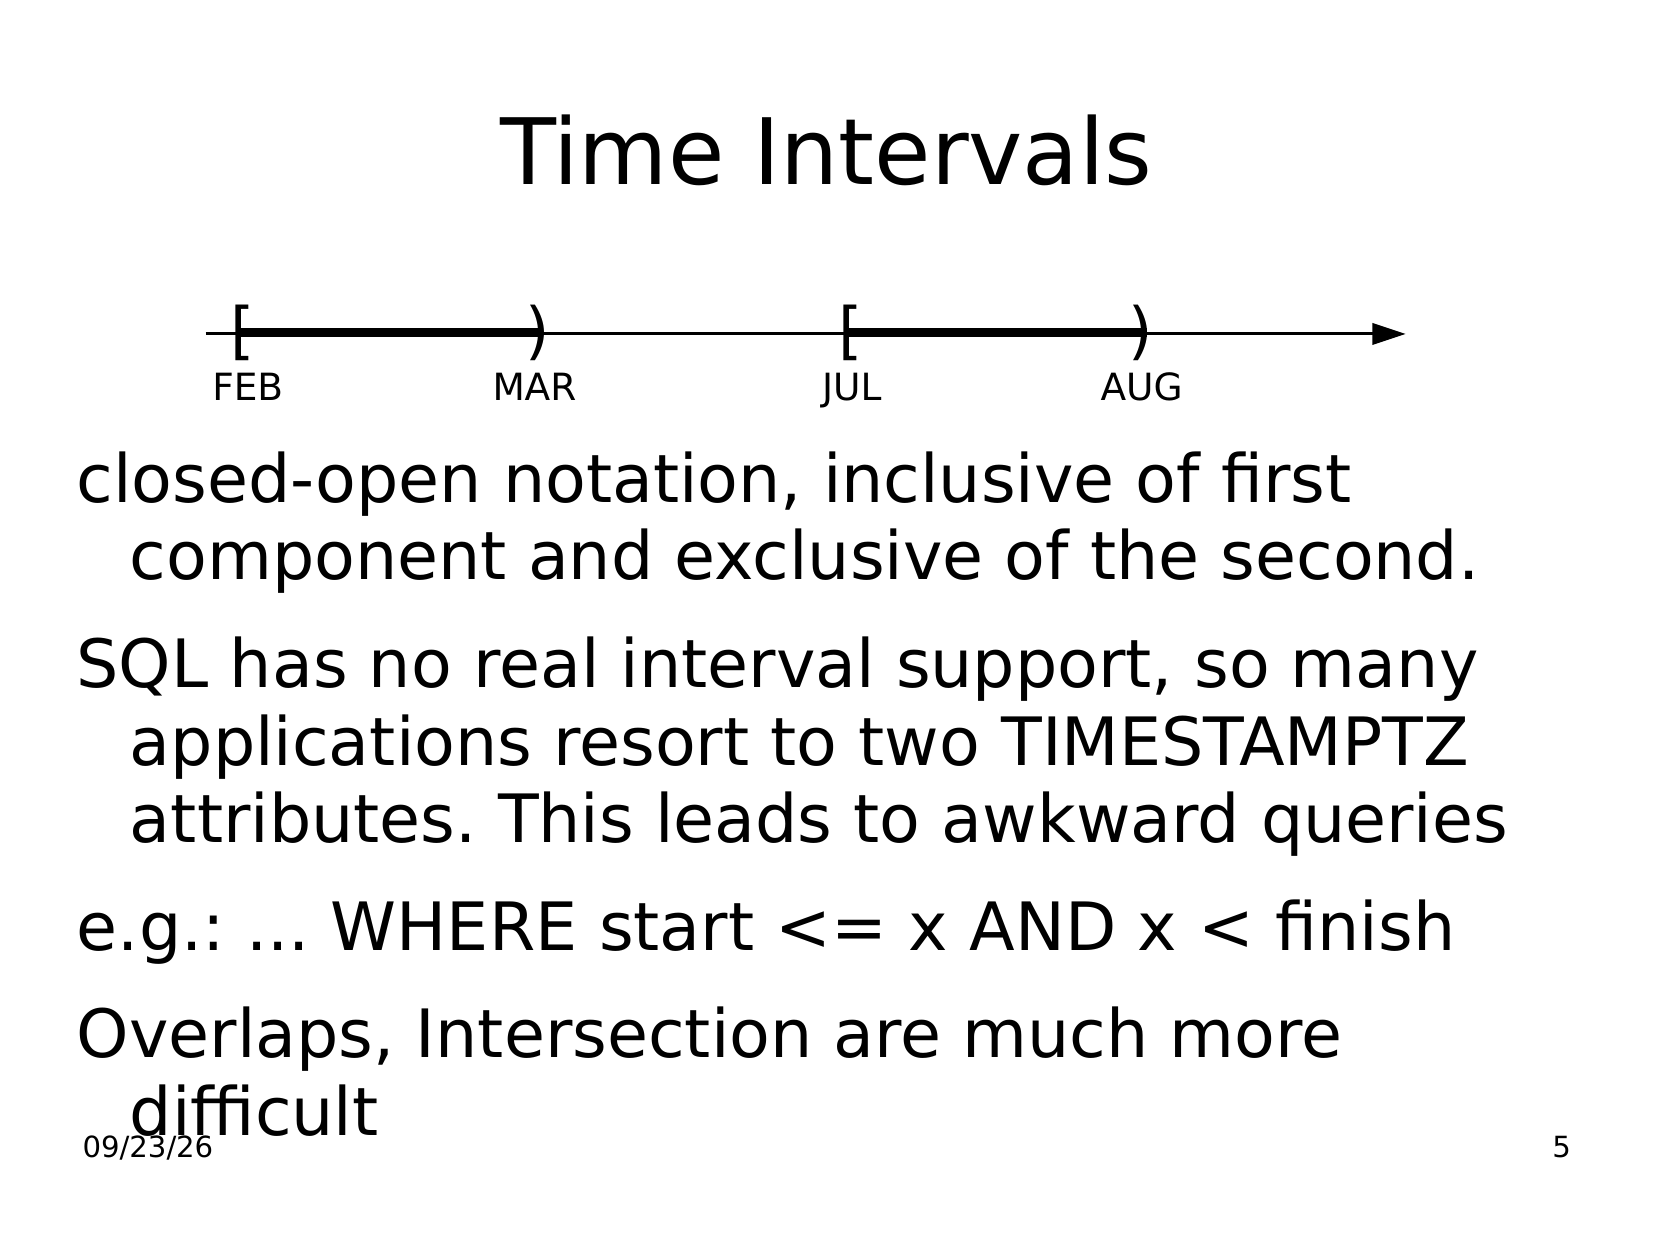

# Time Intervals
[
[
)
)
FEB
MAR
JUL
AUG
closed-open notation, inclusive of first component and exclusive of the second.
SQL has no real interval support, so many applications resort to two TIMESTAMPTZ attributes. This leads to awkward queries
e.g.: ... WHERE start <= x AND x < finish
Overlaps, Intersection are much more difficult
5